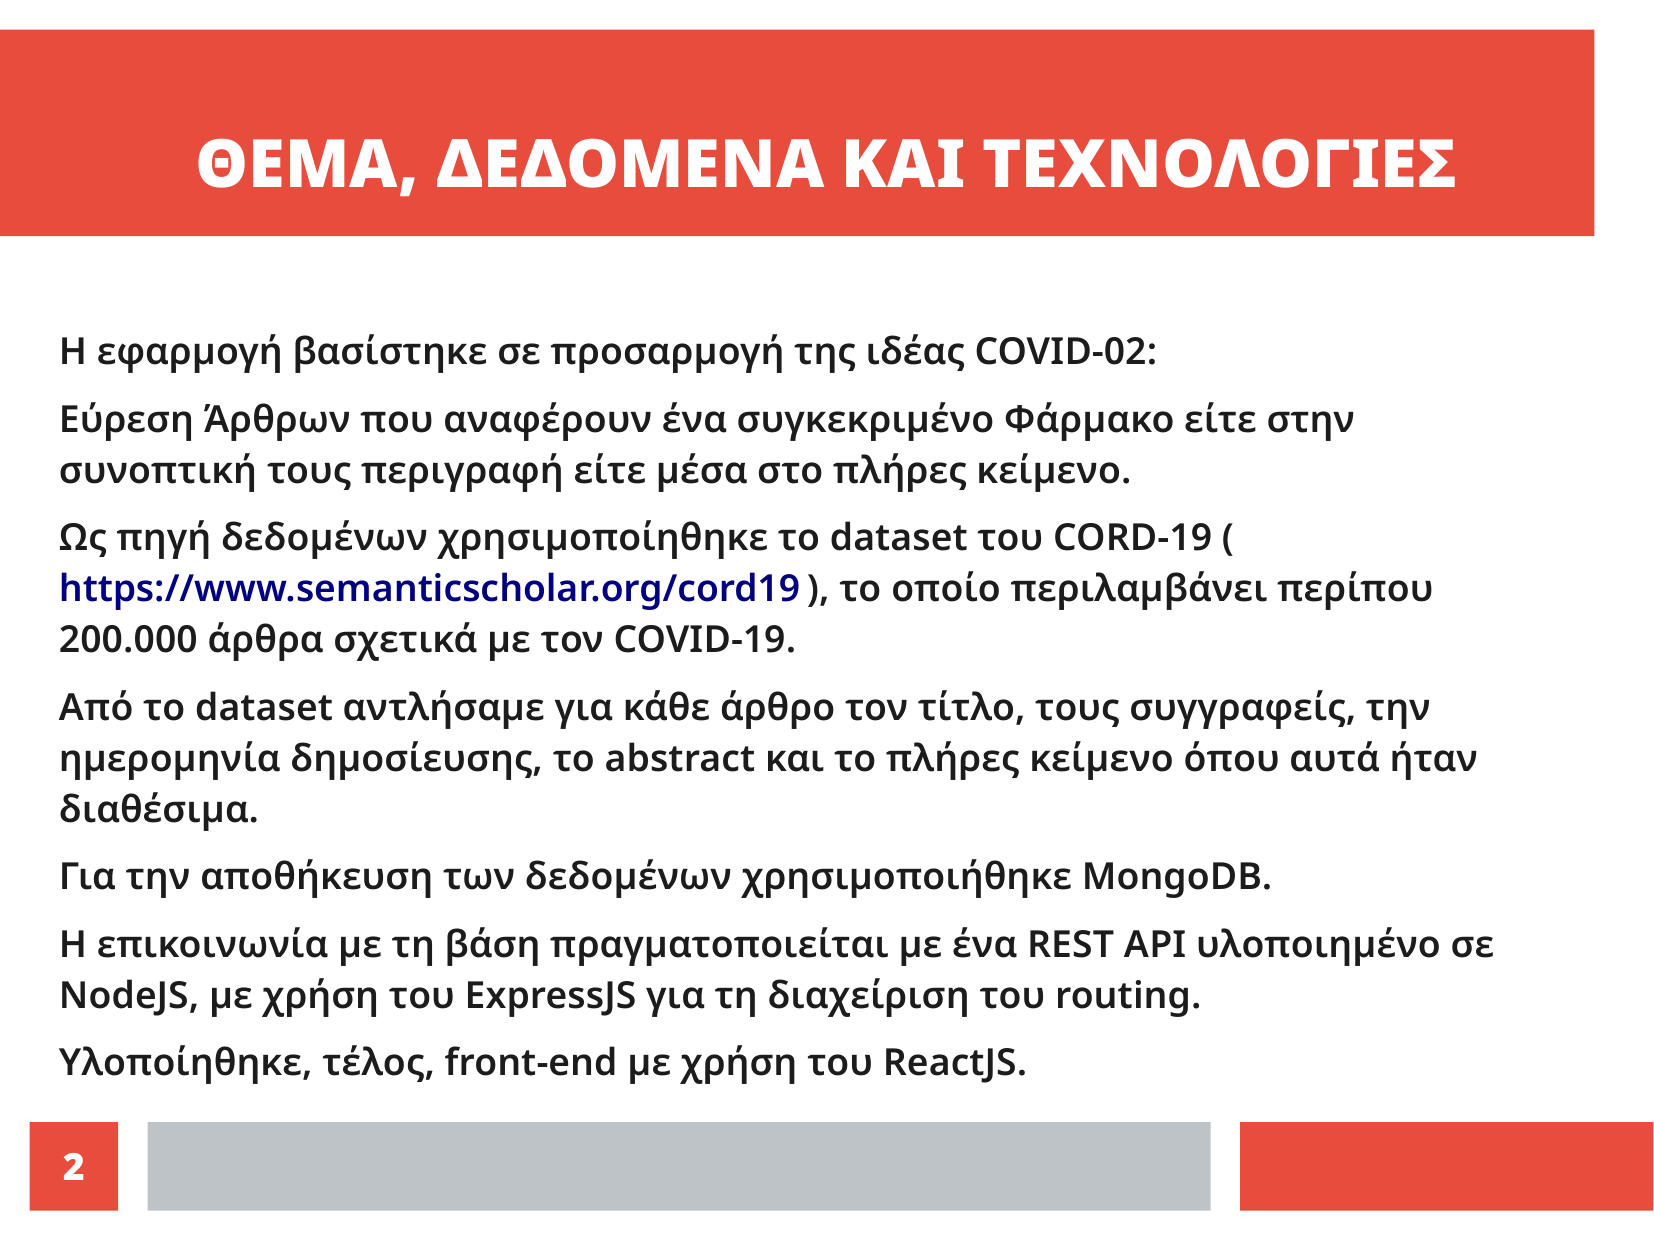

# ΘΕΜΑ, ΔΕΔΟΜΕΝΑ ΚΑΙ ΤΕΧΝΟΛΟΓΙΕΣ
Η εφαρμογή βασίστηκε σε προσαρμογή της ιδέας COVID-02:
Εύρεση Άρθρων που αναφέρουν ένα συγκεκριμένο Φάρμακο είτε στην συνοπτική τους περιγραφή είτε μέσα στο πλήρες κείμενο.
Ως πηγή δεδομένων χρησιμοποίηθηκε το dataset του CORD-19 (https://www.semanticscholar.org/cord19), το οποίο περιλαμβάνει περίπου 200.000 άρθρα σχετικά με τον COVID-19.
Από το dataset αντλήσαμε για κάθε άρθρο τον τίτλο, τους συγγραφείς, την ημερομηνία δημοσίευσης, το abstract και το πλήρες κείμενο όπου αυτά ήταν διαθέσιμα.
Για την αποθήκευση των δεδομένων χρησιμοποιήθηκε MongoDB.
Η επικοινωνία με τη βάση πραγματοποιείται με ένα REST API υλοποιημένο σε NodeJS, με χρήση του ExpressJS για τη διαχείριση του routing.
Υλοποίηθηκε, τέλος, front-end με χρήση του ReactJS.
2